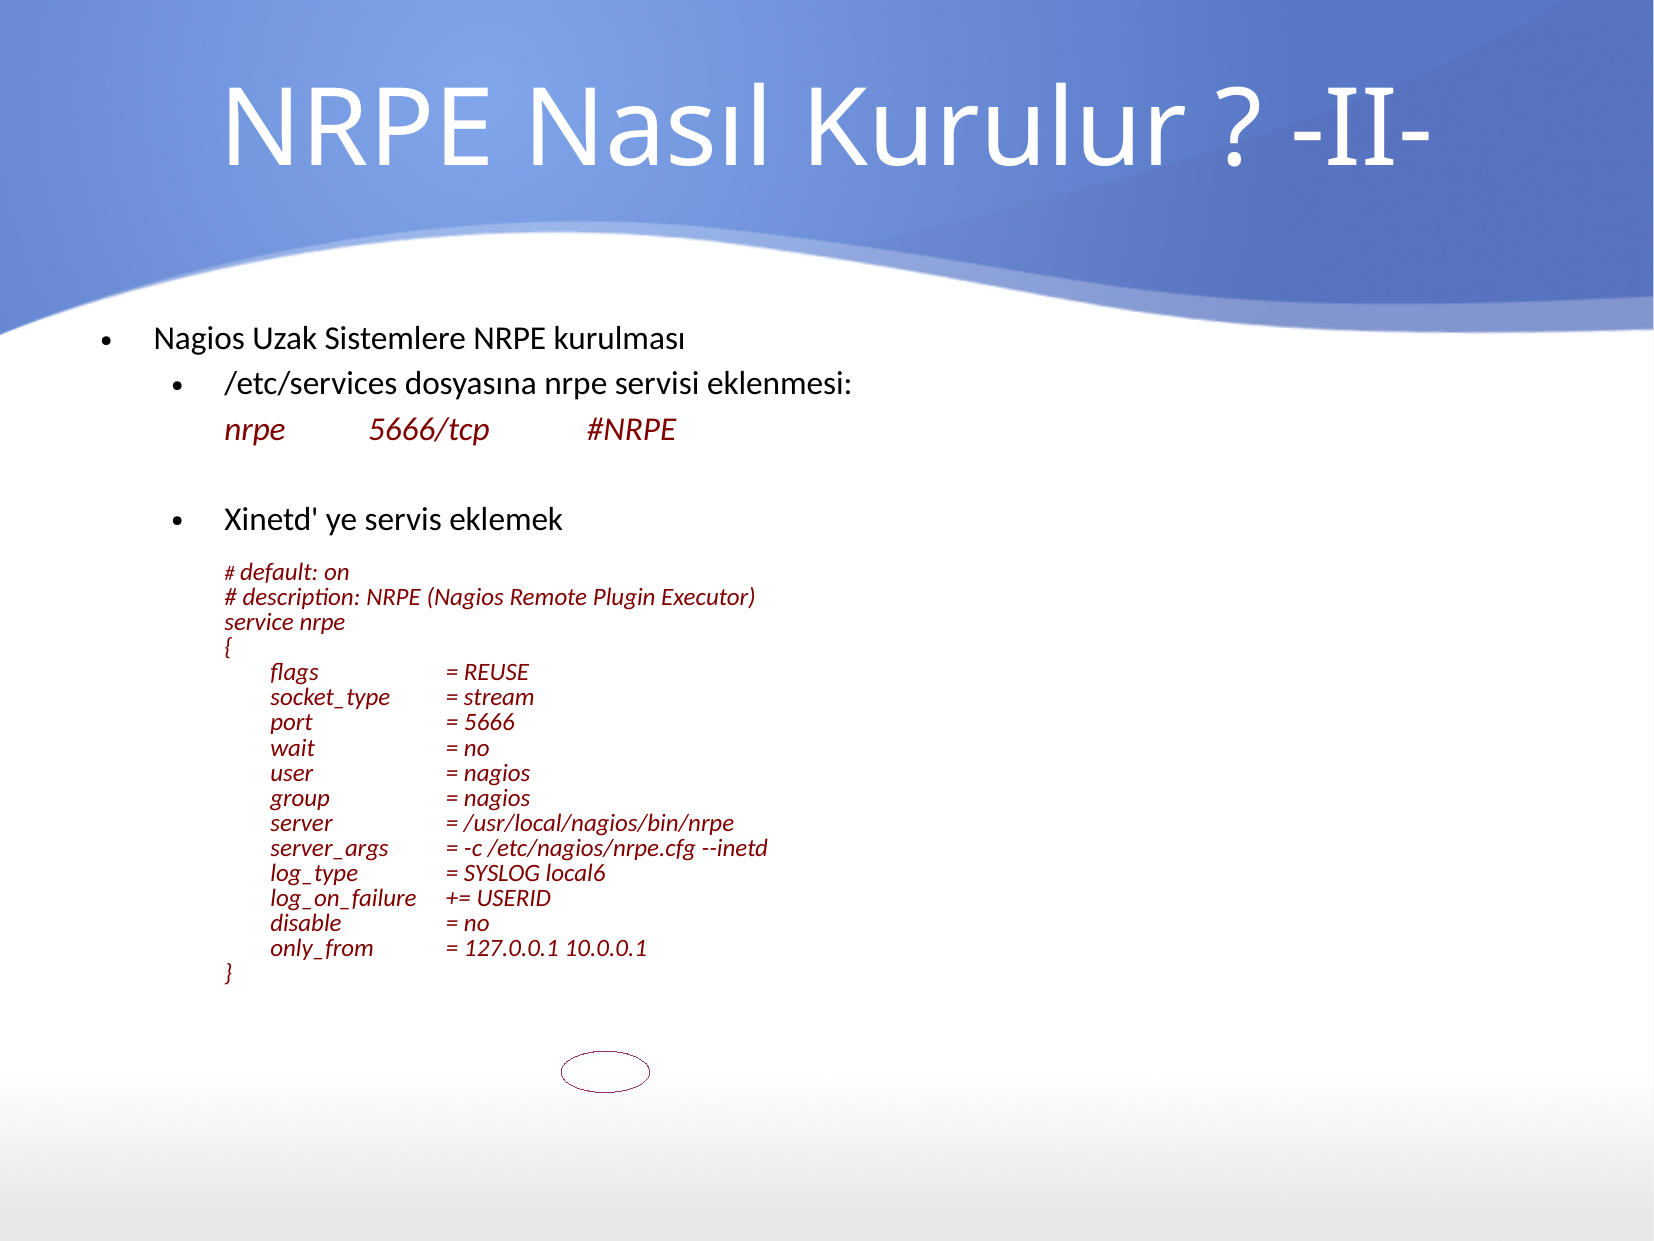

# NRPE Nasıl Kurulur ? -II-
Nagios Uzak Sistemlere NRPE kurulması
/etc/services dosyasına nrpe servisi eklenmesi:
nrpe 5666/tcp #NRPE
Xinetd' ye servis eklemek
# default: on
# description: NRPE (Nagios Remote Plugin Executor)
service nrpe
{
 flags 	= REUSE
 socket_type 	= stream
 port 	= 5666
 wait 	= no
 user 	= nagios
 group 	= nagios
 server 	= /usr/local/nagios/bin/nrpe
 server_args 	= -c /etc/nagios/nrpe.cfg --inetd
 log_type 	= SYSLOG local6
 log_on_failure 	+= USERID
 disable 	= no
 only_from 	= 127.0.0.1 10.0.0.1
}